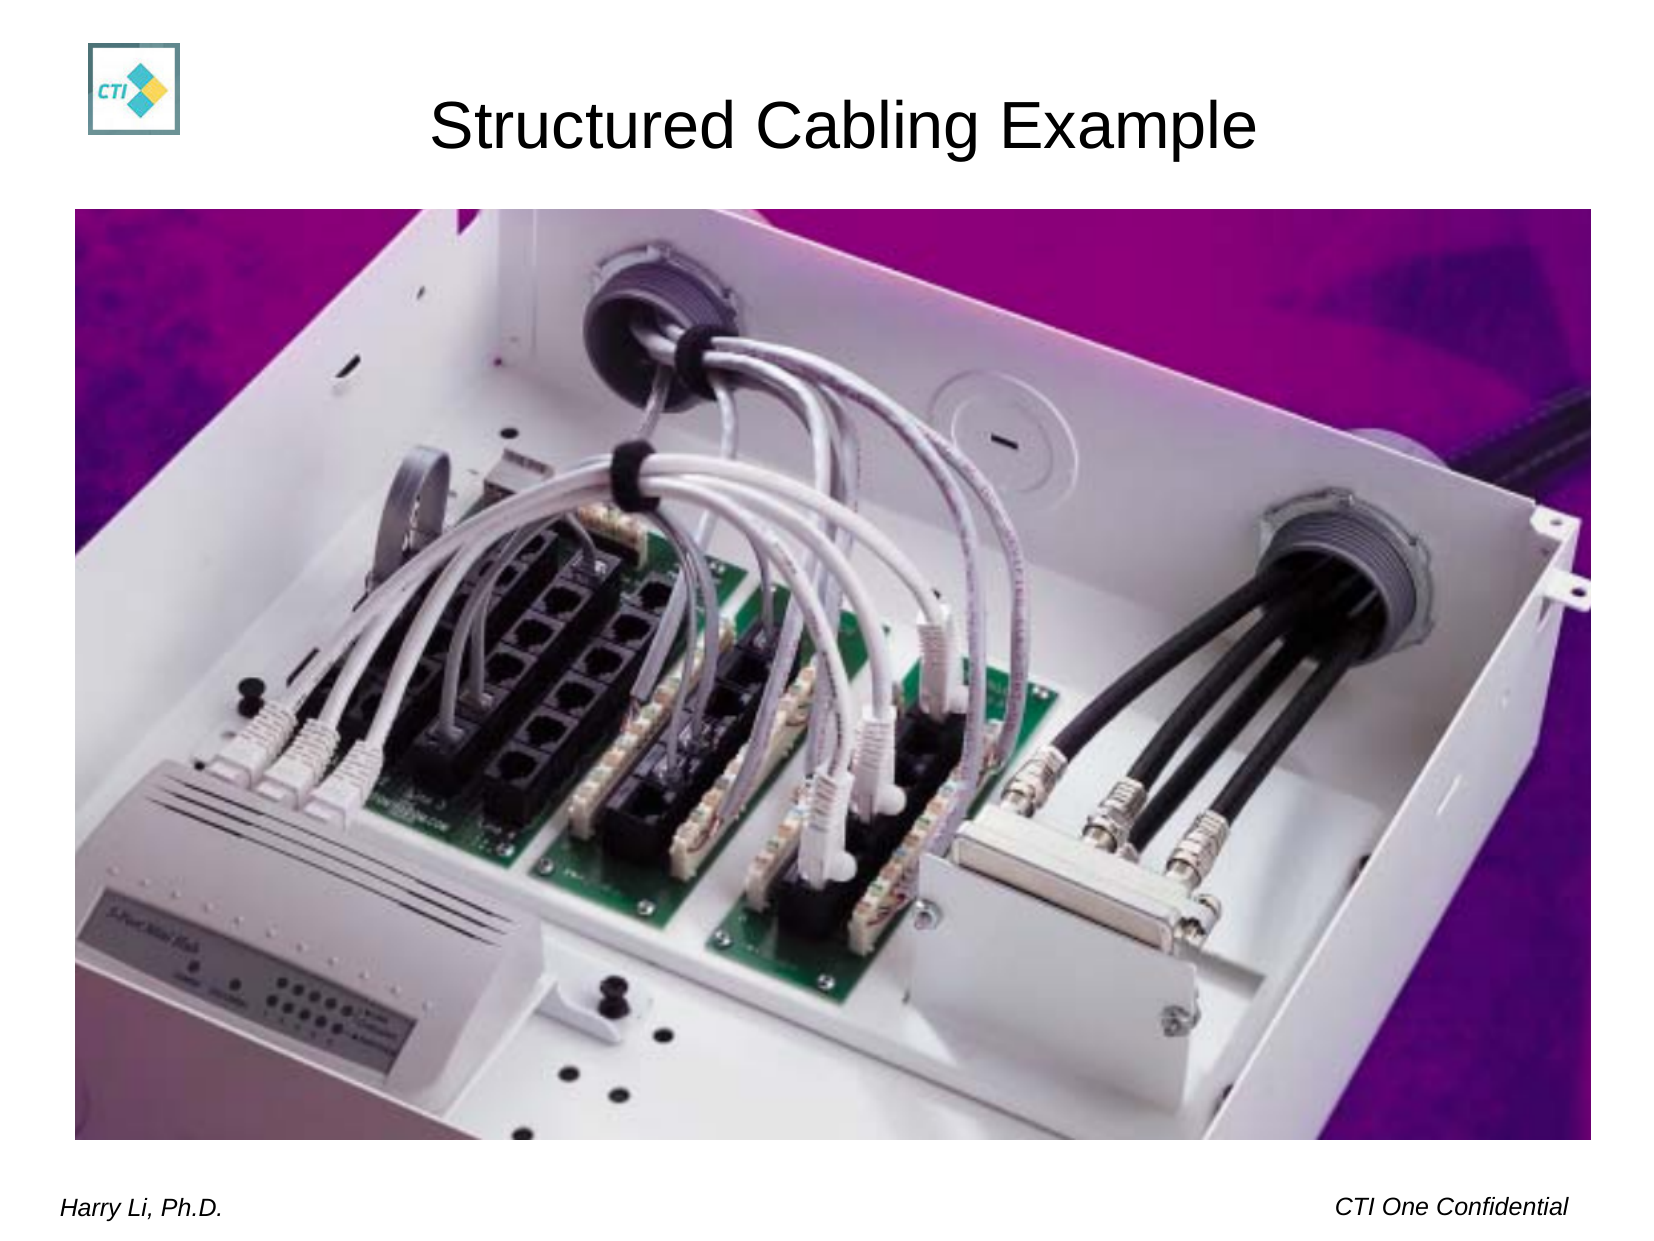

# Structured Cabling Example
Harry Li, Ph.D.
CTI One Confidential